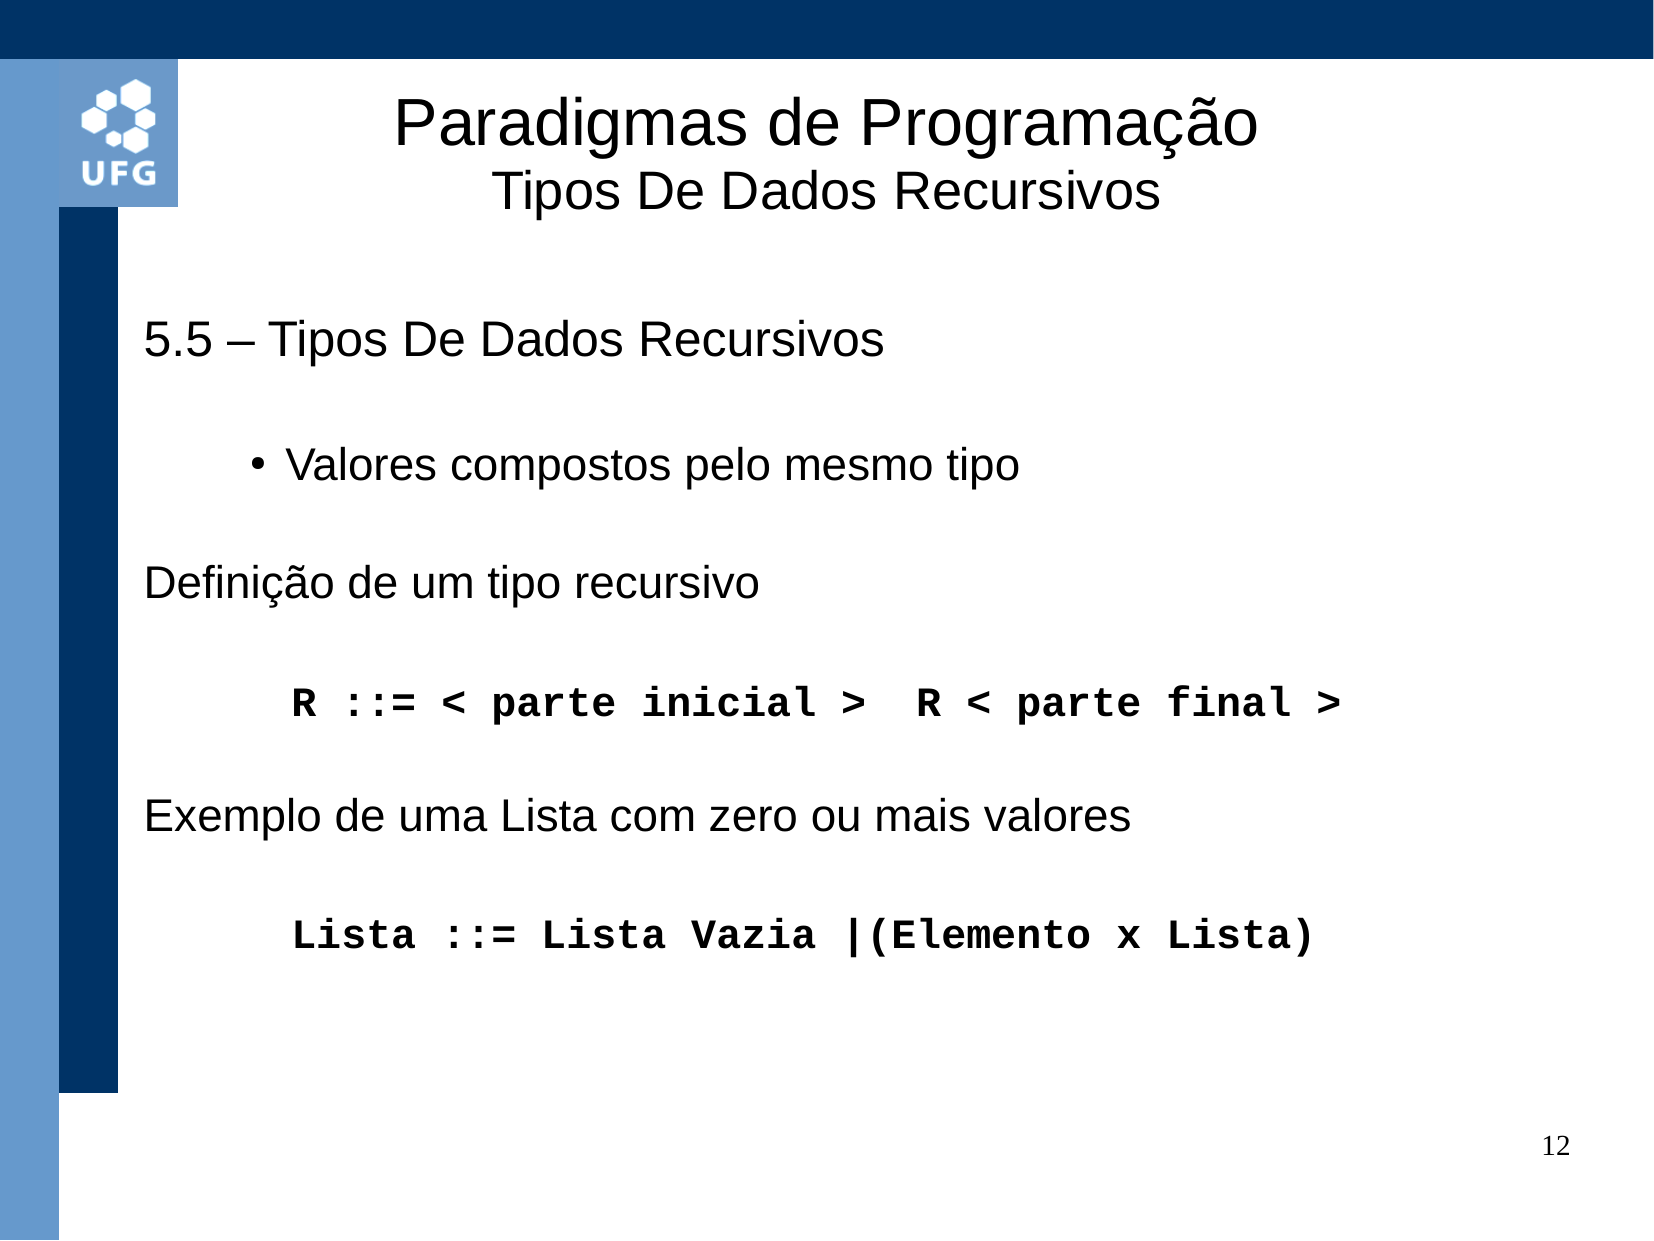

# Paradigmas de Programação Tipos De Dados Recursivos
5.5 – Tipos De Dados Recursivos
Valores compostos pelo mesmo tipo
Definição de um tipo recursivo
		R ::= < parte inicial > R < parte final >
Exemplo de uma Lista com zero ou mais valores
		Lista ::= Lista Vazia |(Elemento x Lista)
12